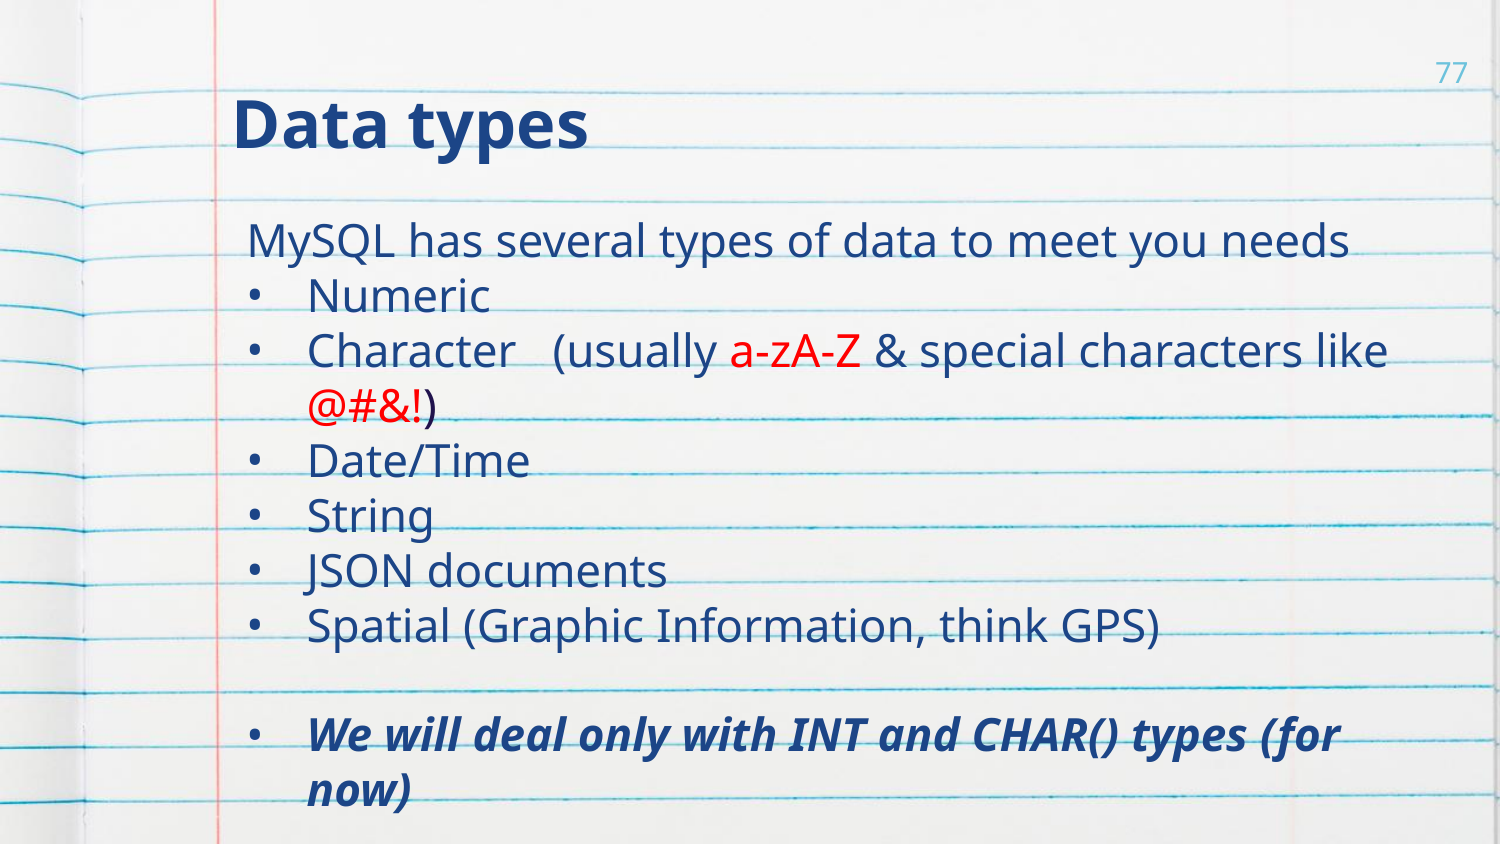

# Data types
MySQL has several types of data to meet you needs
Numeric
Character (usually a-zA-Z & special characters like @#&!)
Date/Time
String
JSON documents
Spatial (Graphic Information, think GPS)
We will deal only with INT and CHAR() types (for now)